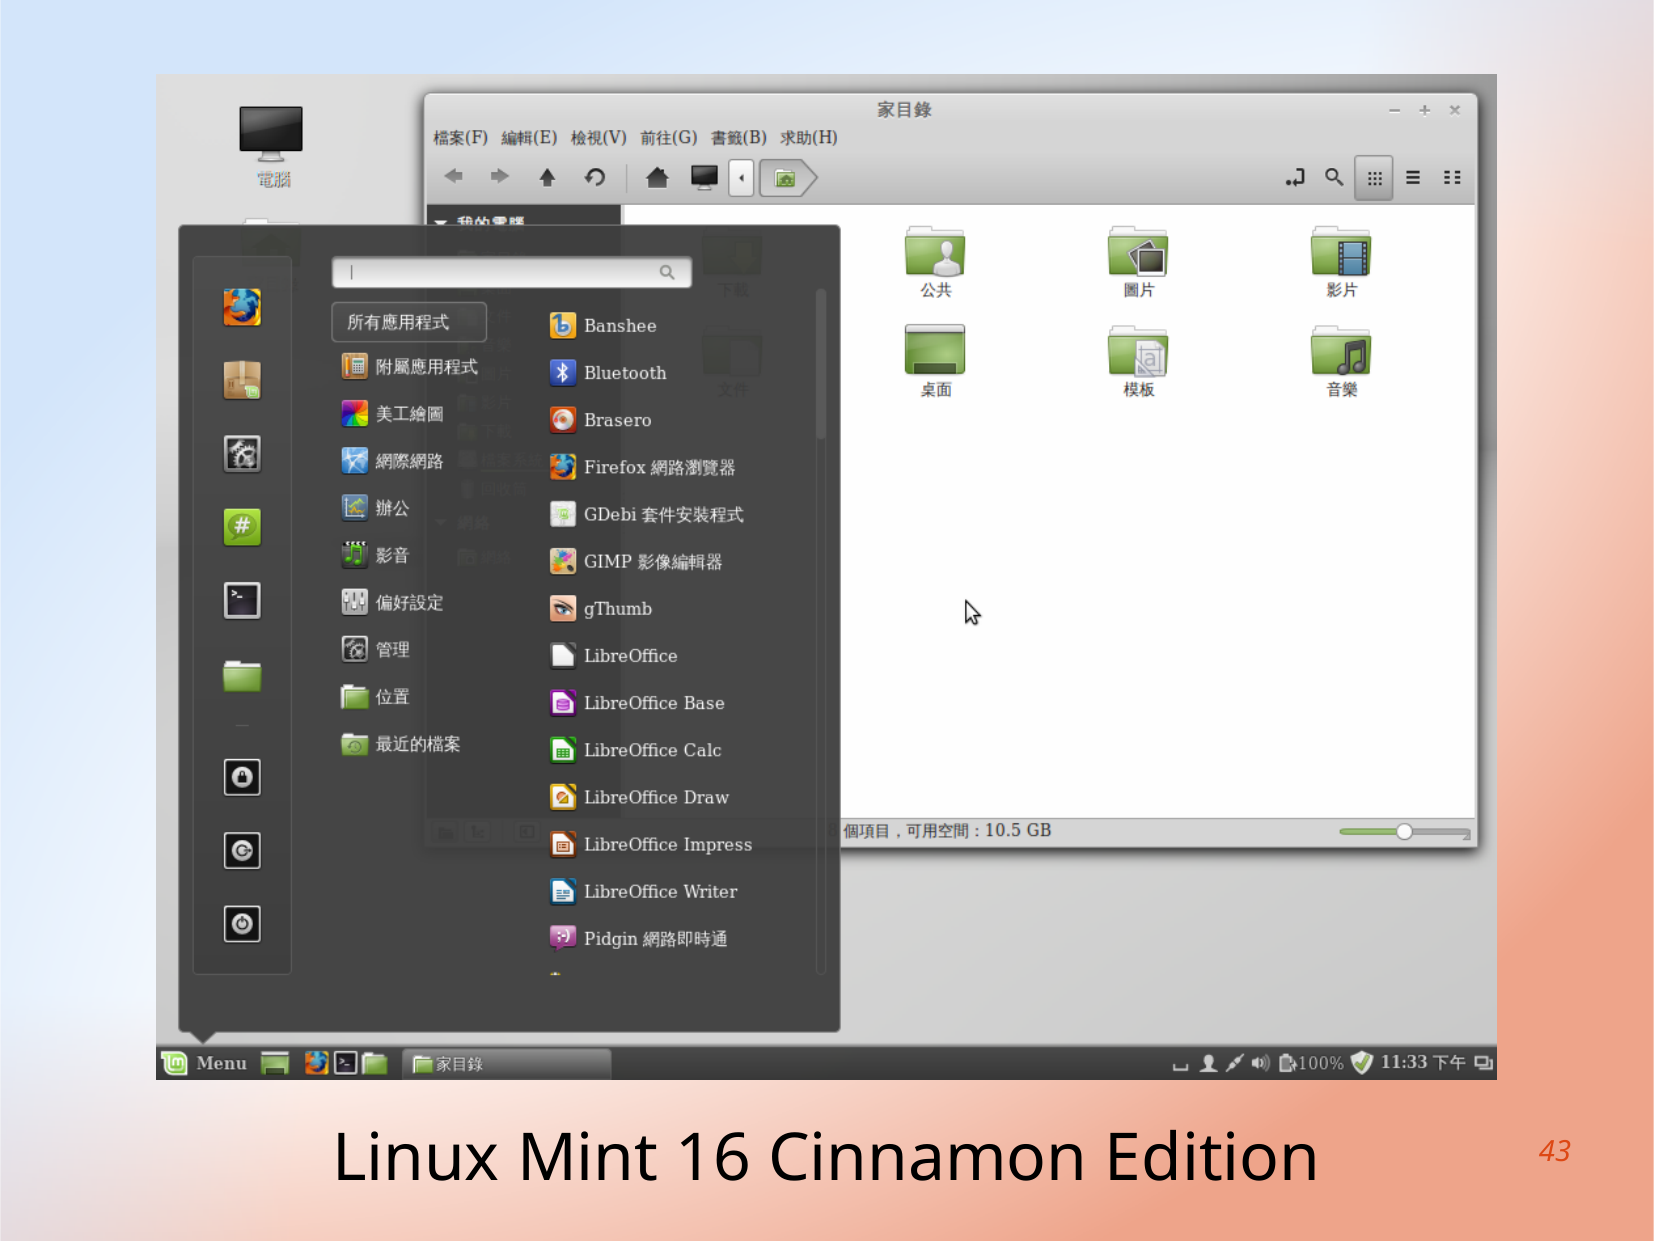

# Linux Mint 16 Cinnamon Edition
43